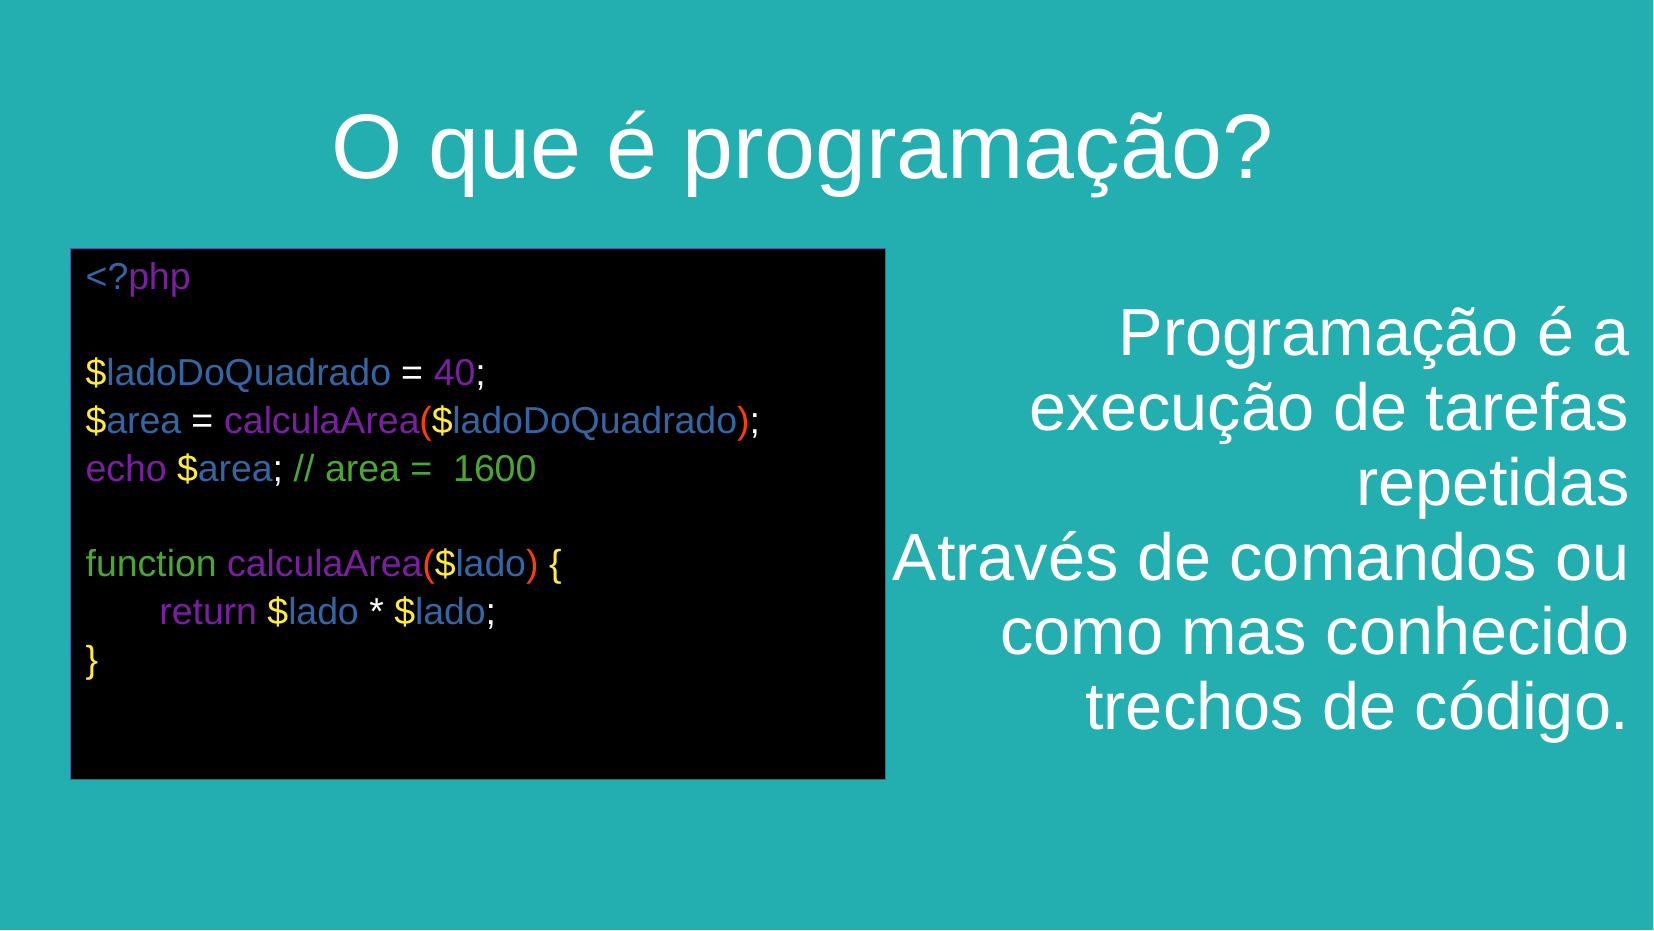

# O que é programação?
Programação é a execução de tarefas repetidas
Através de comandos ou como mas conhecido trechos de código.
<?php
$ladoDoQuadrado = 40;
$area = $ladoDoQuadrado * $ladoDoQuadrado
<?php
$ladoDoQuadrado = 40;
$area = calculaArea($ladoDoQuadrado);
echo $area; // area = 1600
function calculaArea($lado) {
	return $lado * $lado;
}